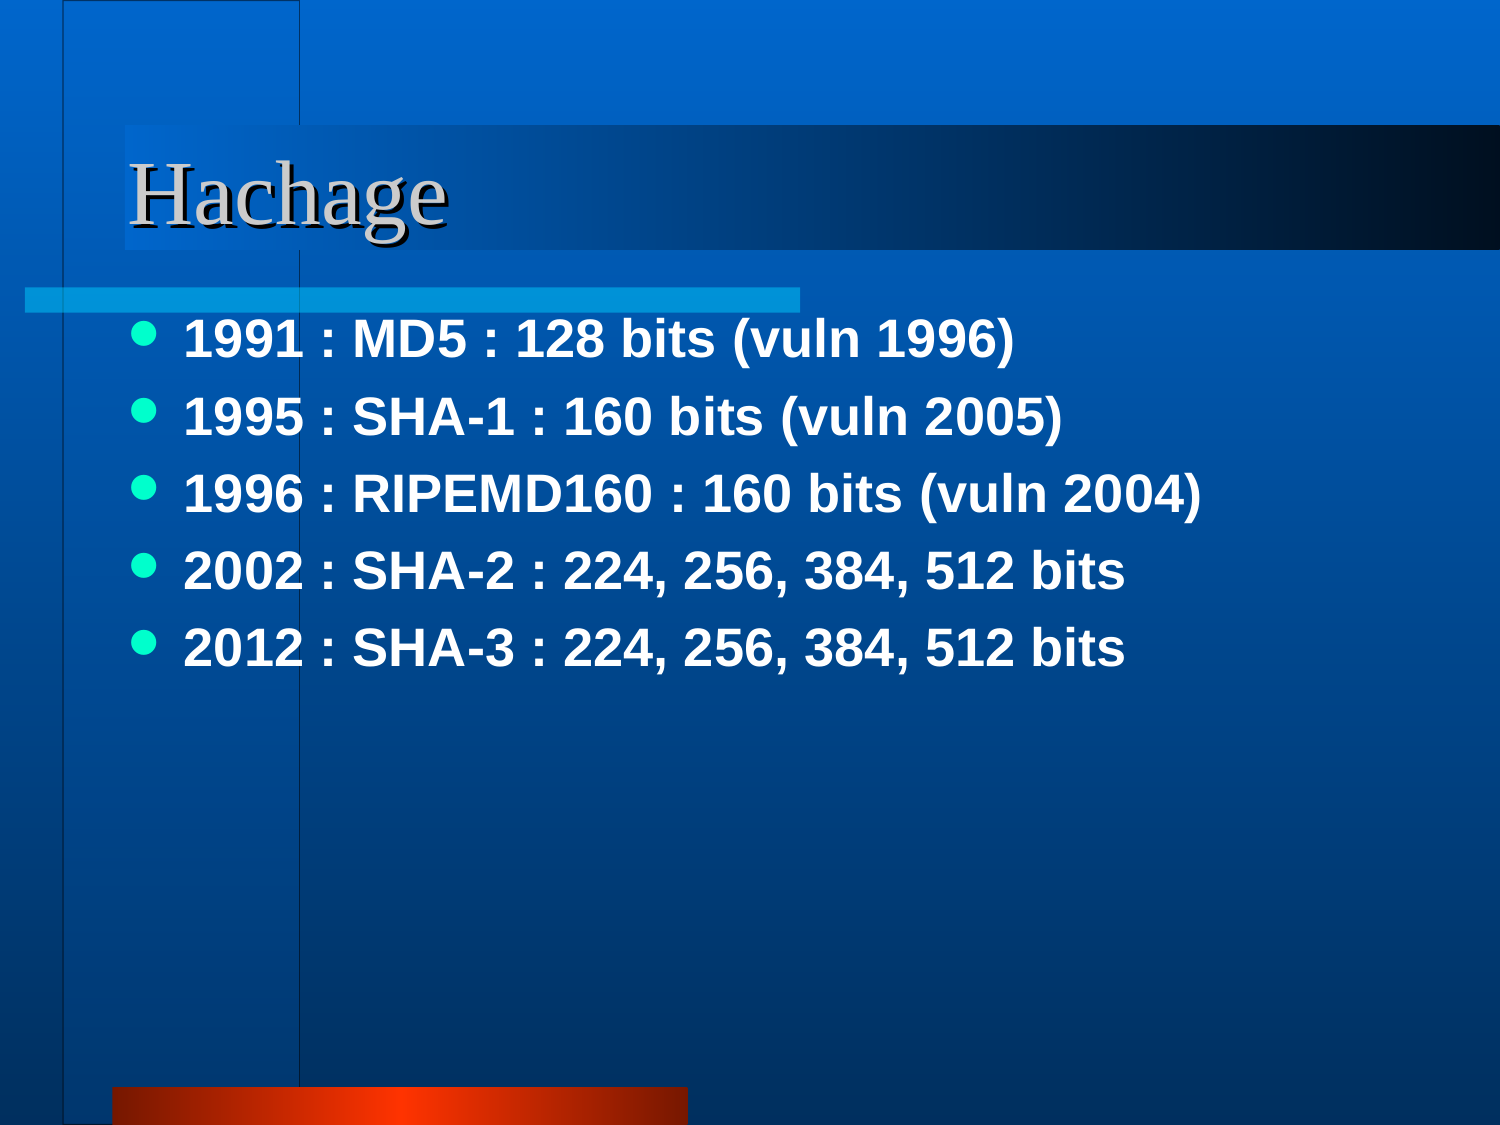

# Hachage
1991 : MD5 : 128 bits (vuln 1996)
1995 : SHA-1 : 160 bits (vuln 2005)
1996 : RIPEMD160 : 160 bits (vuln 2004)
2002 : SHA-2 : 224, 256, 384, 512 bits
2012 : SHA-3 : 224, 256, 384, 512 bits